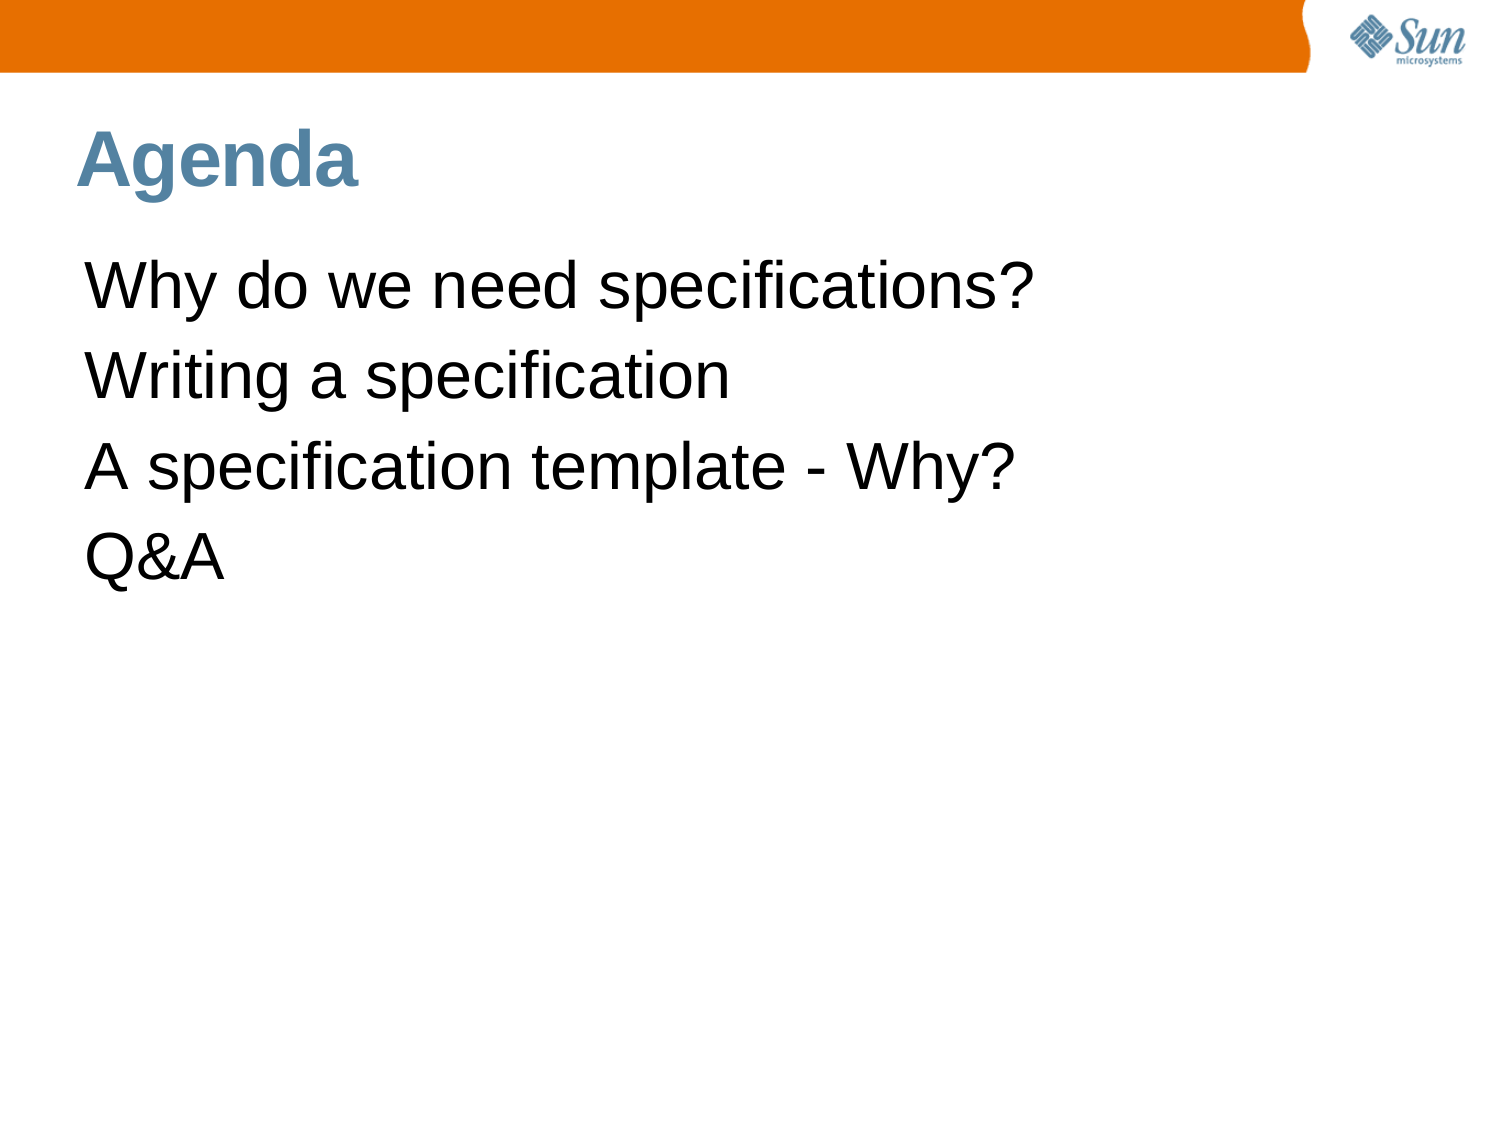

Agenda
# Why do we need specifications?
Writing a specification
A specification template - Why?
Q&A